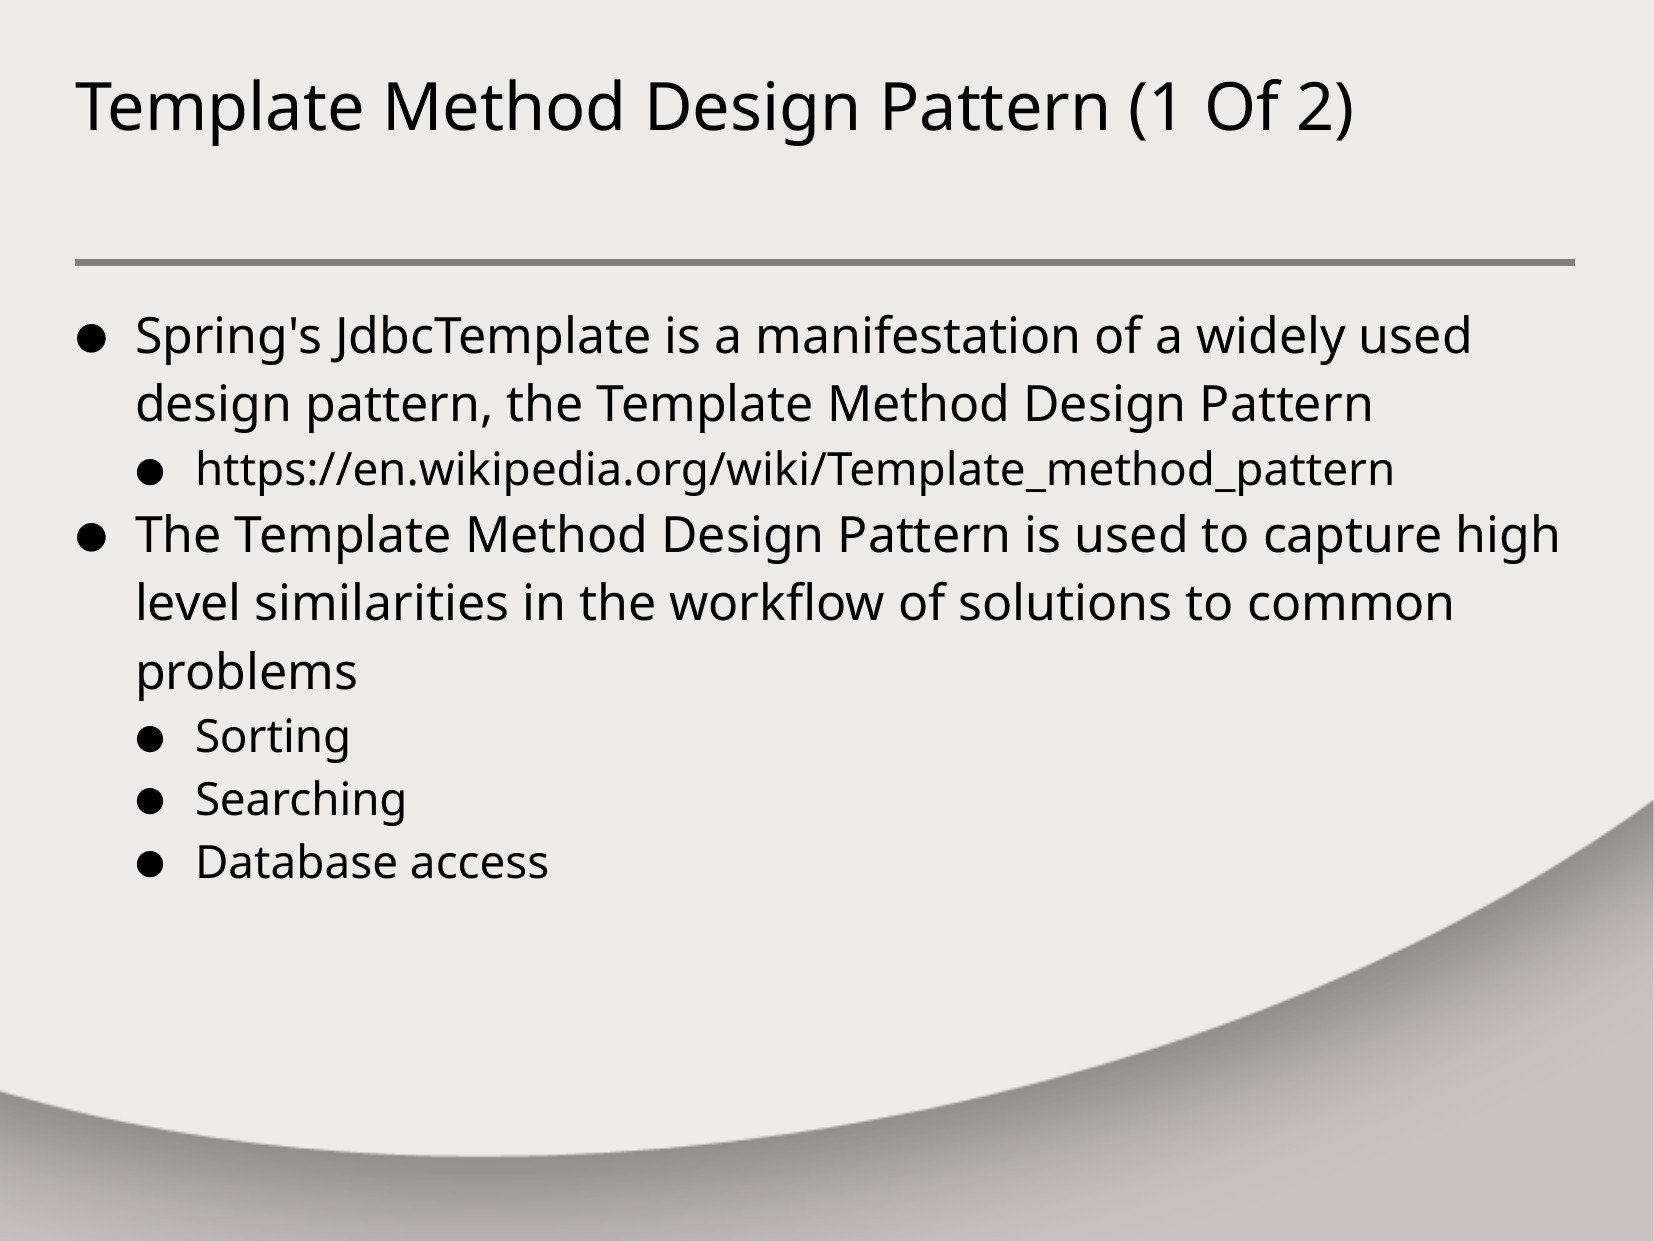

# Template Method Design Pattern (1 Of 2)
Spring's JdbcTemplate is a manifestation of a widely used design pattern, the Template Method Design Pattern
https://en.wikipedia.org/wiki/Template_method_pattern
The Template Method Design Pattern is used to capture high level similarities in the workflow of solutions to common problems
Sorting
Searching
Database access